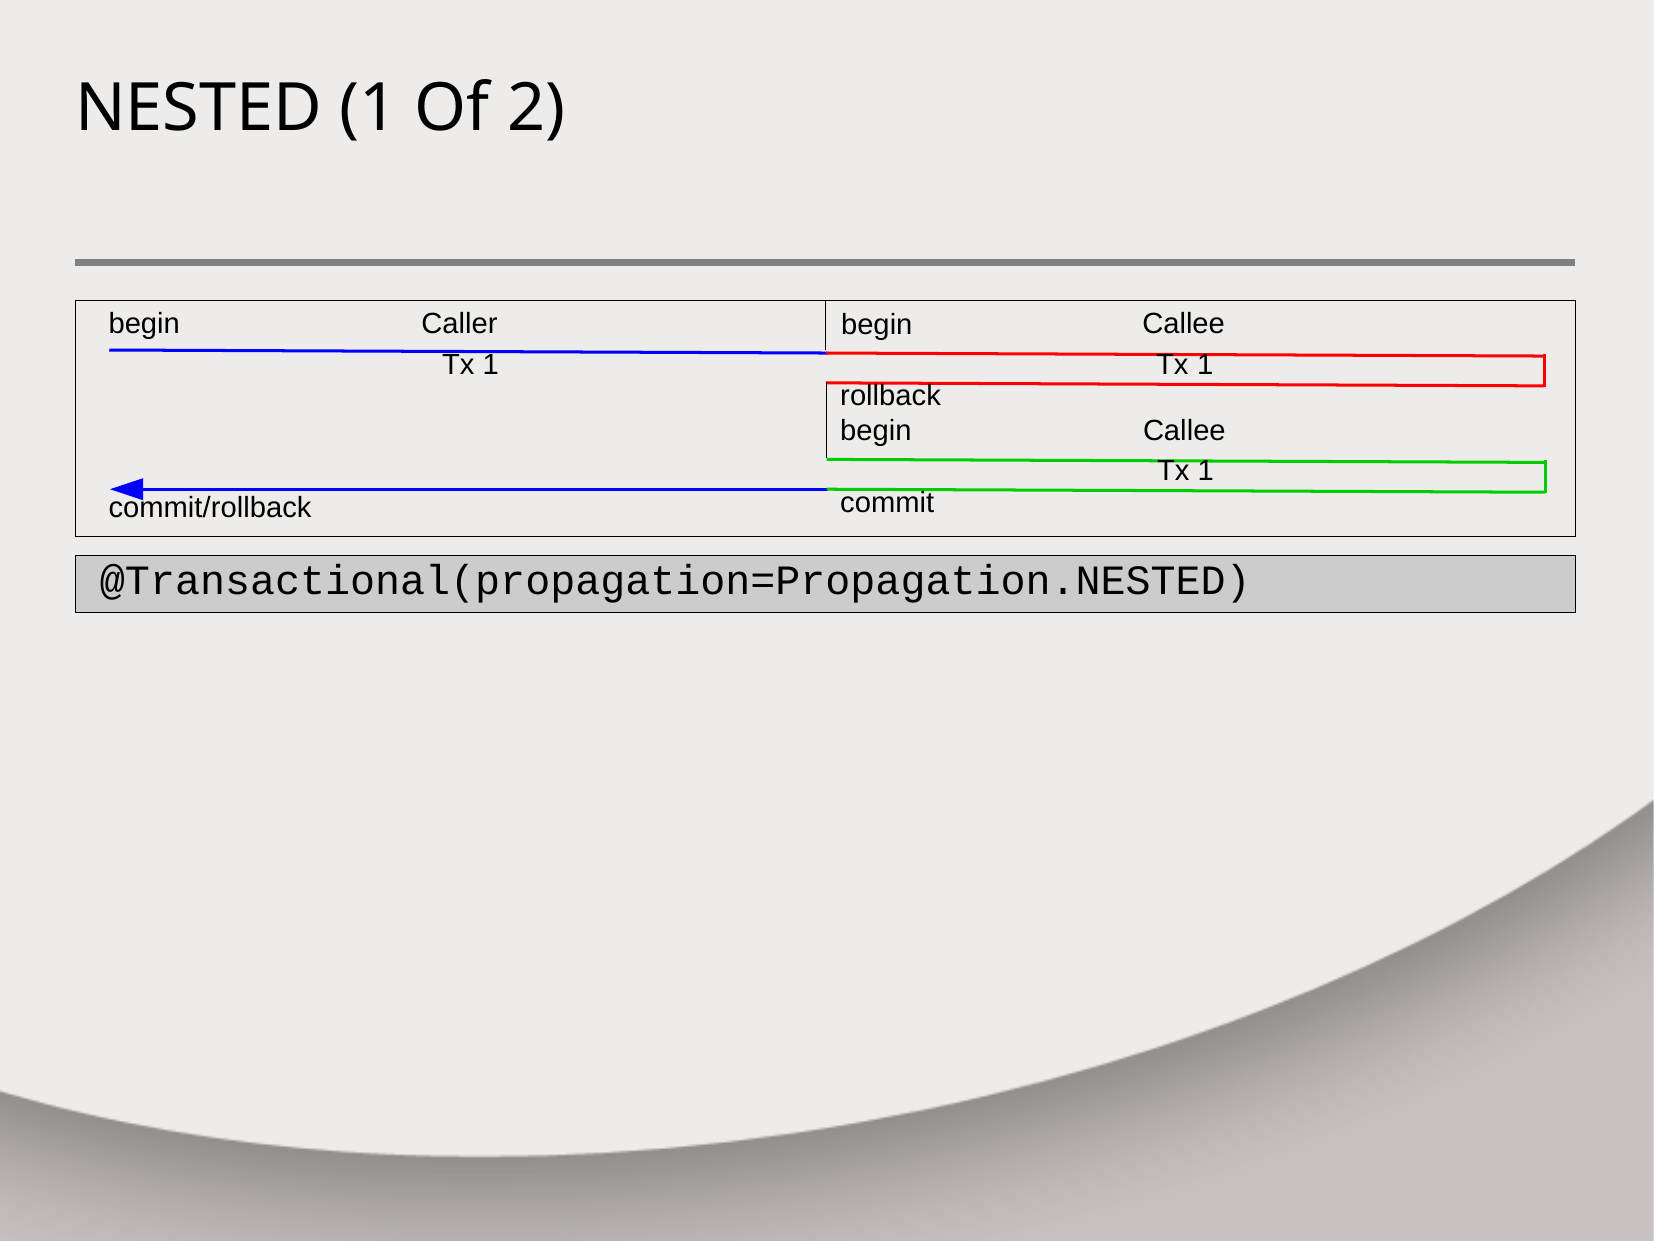

# NESTED (1 Of 2)
Caller
Callee
begin
begin
Tx 1
Tx 1
rollback
begin
Callee
Tx 1
commit
commit/rollback
@Transactional(propagation=Propagation.NESTED)